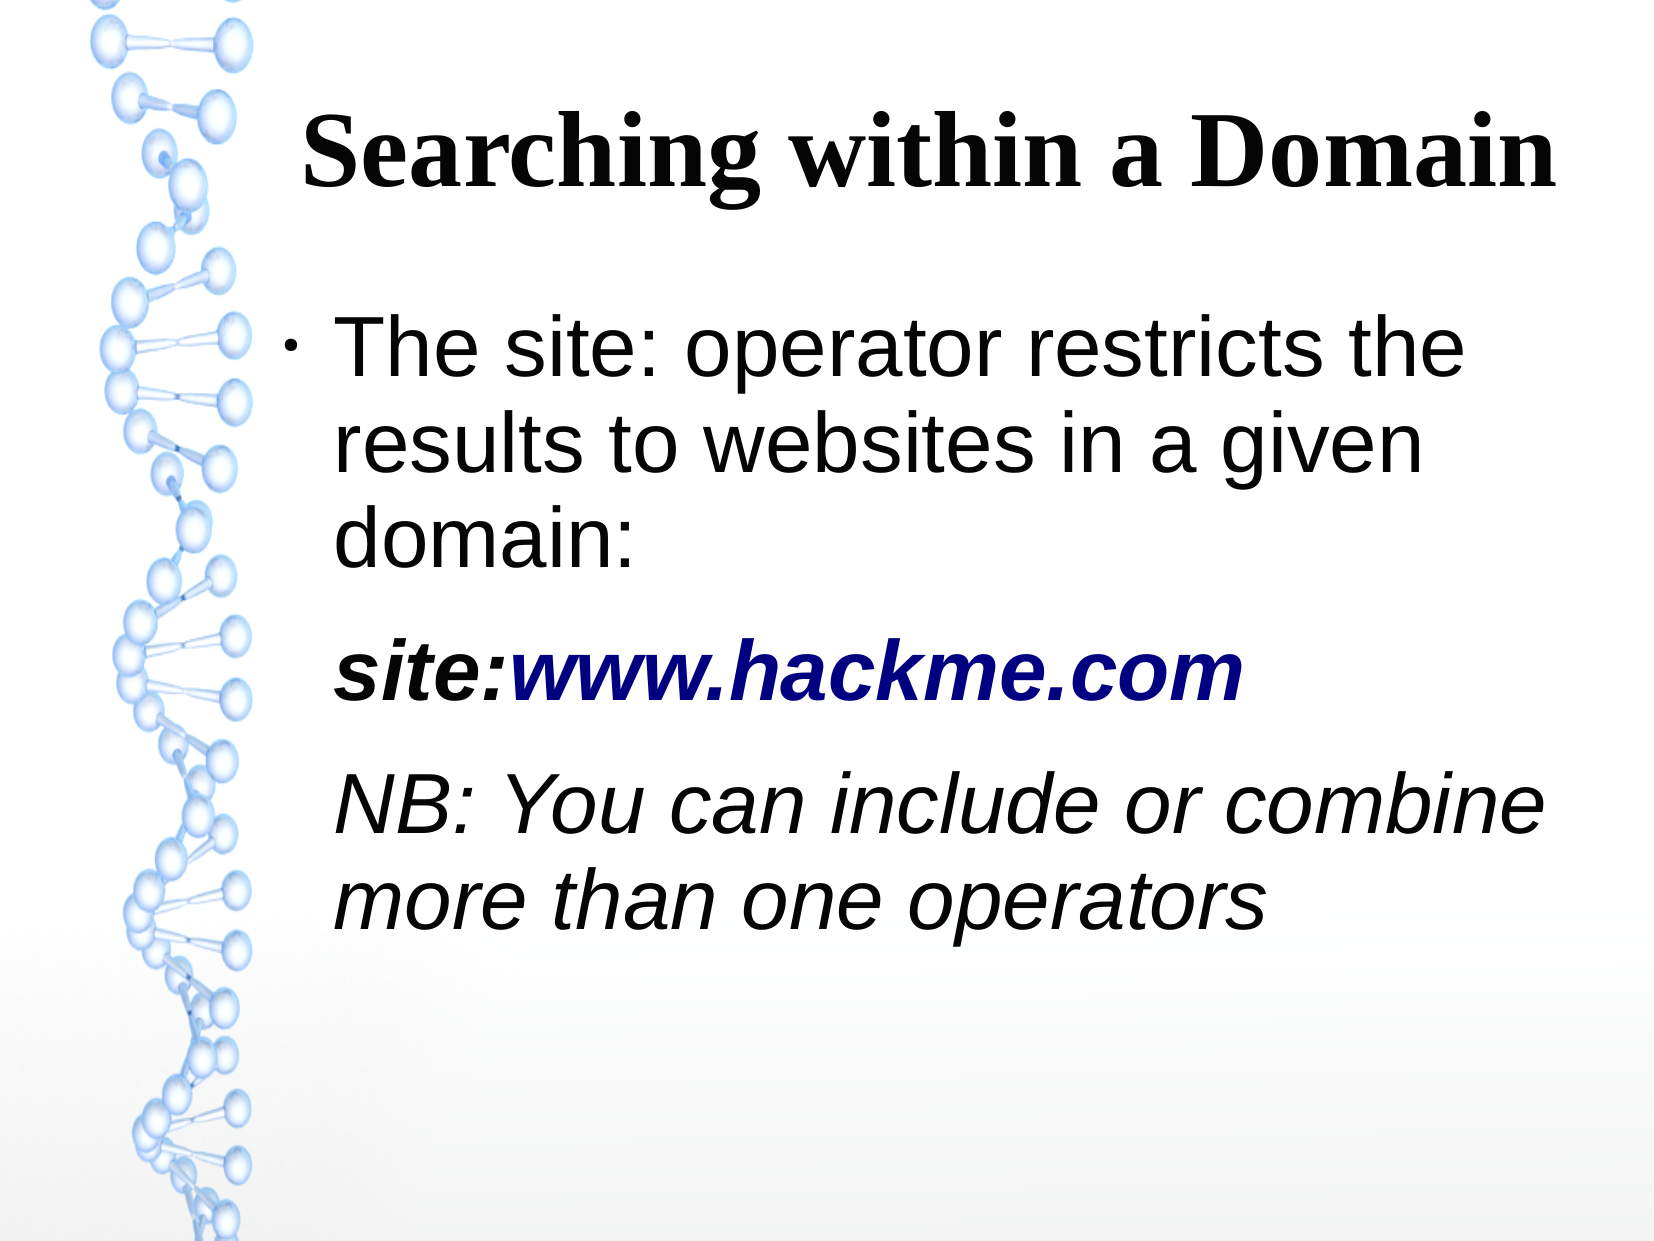

# Searching within a Domain
The site: operator restricts the results to websites in a given domain:
site:www.hackme.com
NB: You can include or combine more than one operators